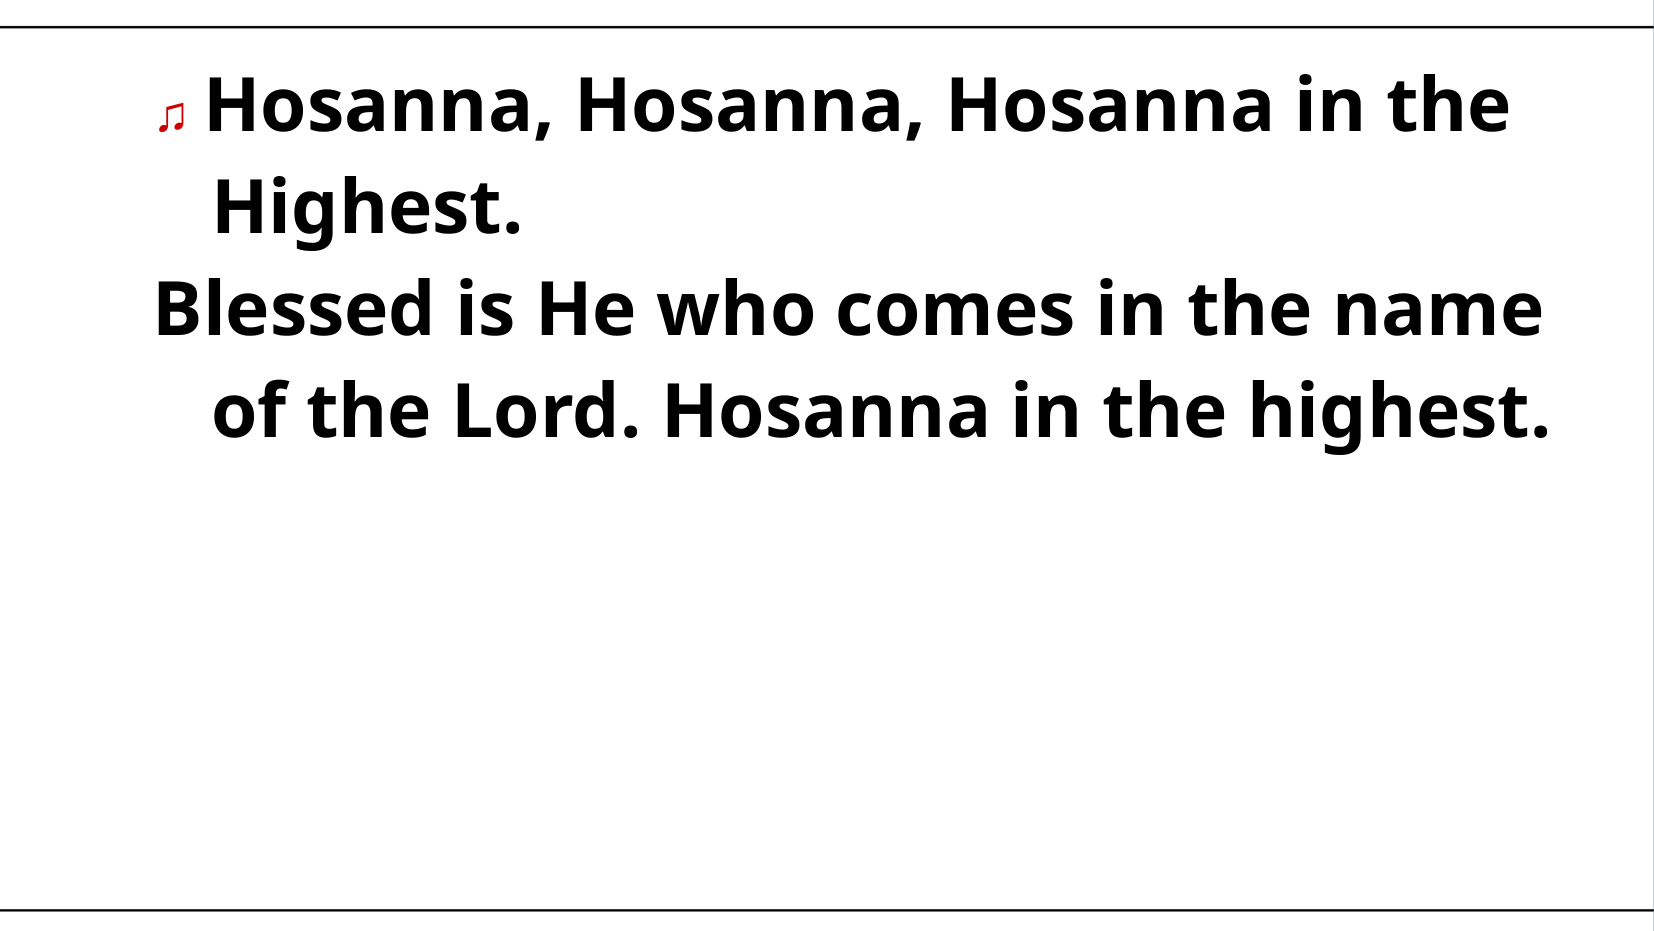

♫ Hosanna, Hosanna, Hosanna in the
 Highest.
 Blessed is He who comes in the name
 of the Lord. Hosanna in the highest.